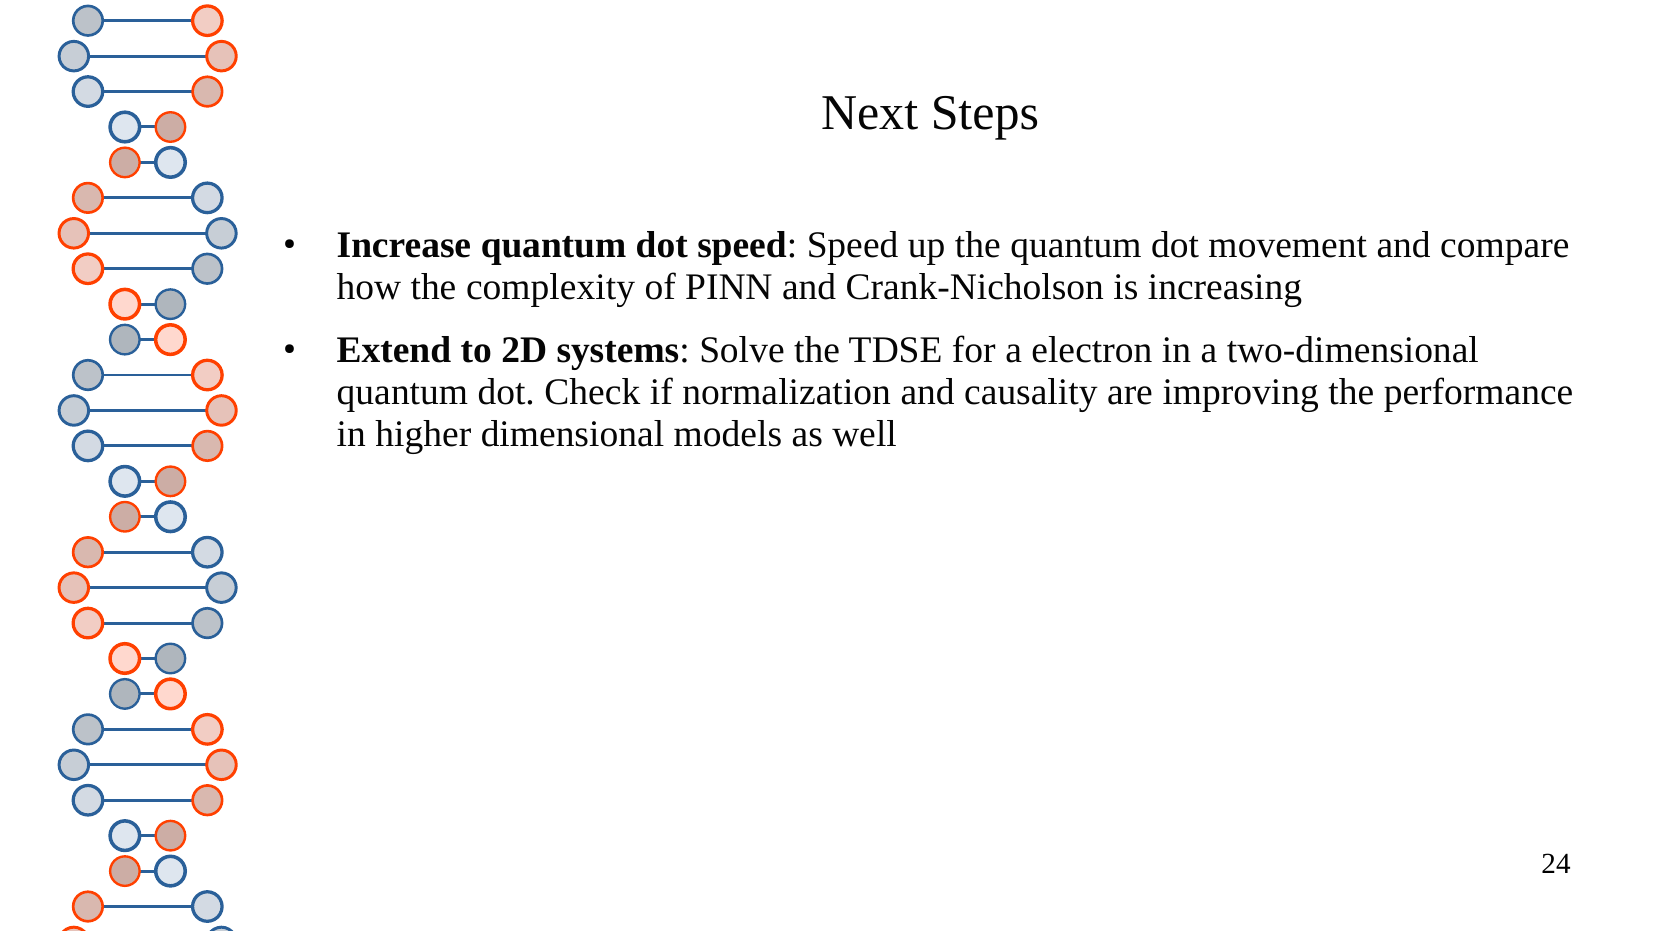

# Next Steps
Increase quantum dot speed: Speed up the quantum dot movement and compare how the complexity of PINN and Crank-Nicholson is increasing
Extend to 2D systems: Solve the TDSE for a electron in a two-dimensional quantum dot. Check if normalization and causality are improving the performance in higher dimensional models as well
24